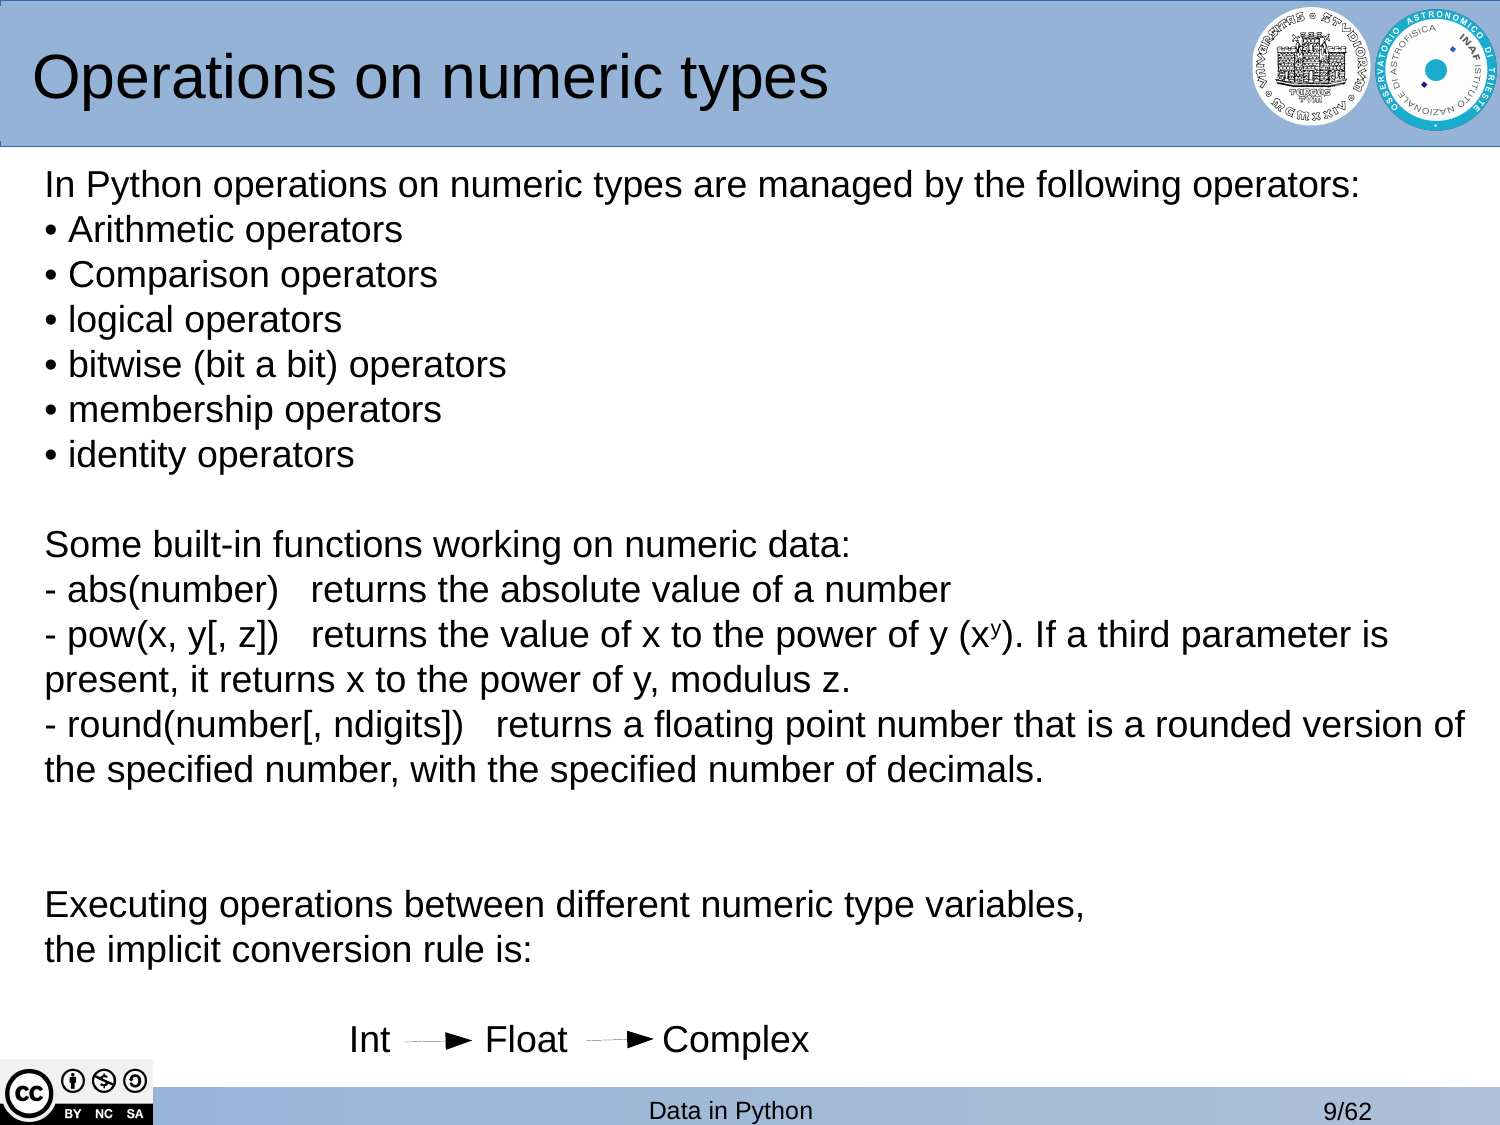

Operations on numeric types
# In Python operations on numeric types are managed by the following operators:
• Arithmetic operators
• Comparison operators
• logical operators
• bitwise (bit a bit) operators
• membership operators
• identity operators
Some built-in functions working on numeric data:
- abs(number) returns the absolute value of a number
- pow(x, y[, z]) returns the value of x to the power of y (xy). If a third parameter is present, it returns x to the power of y, modulus z.
- round(number[, ndigits]) returns a floating point number that is a rounded version of the specified number, with the specified number of decimals.
Executing operations between different numeric type variables,
the implicit conversion rule is:
 Int Float Complex